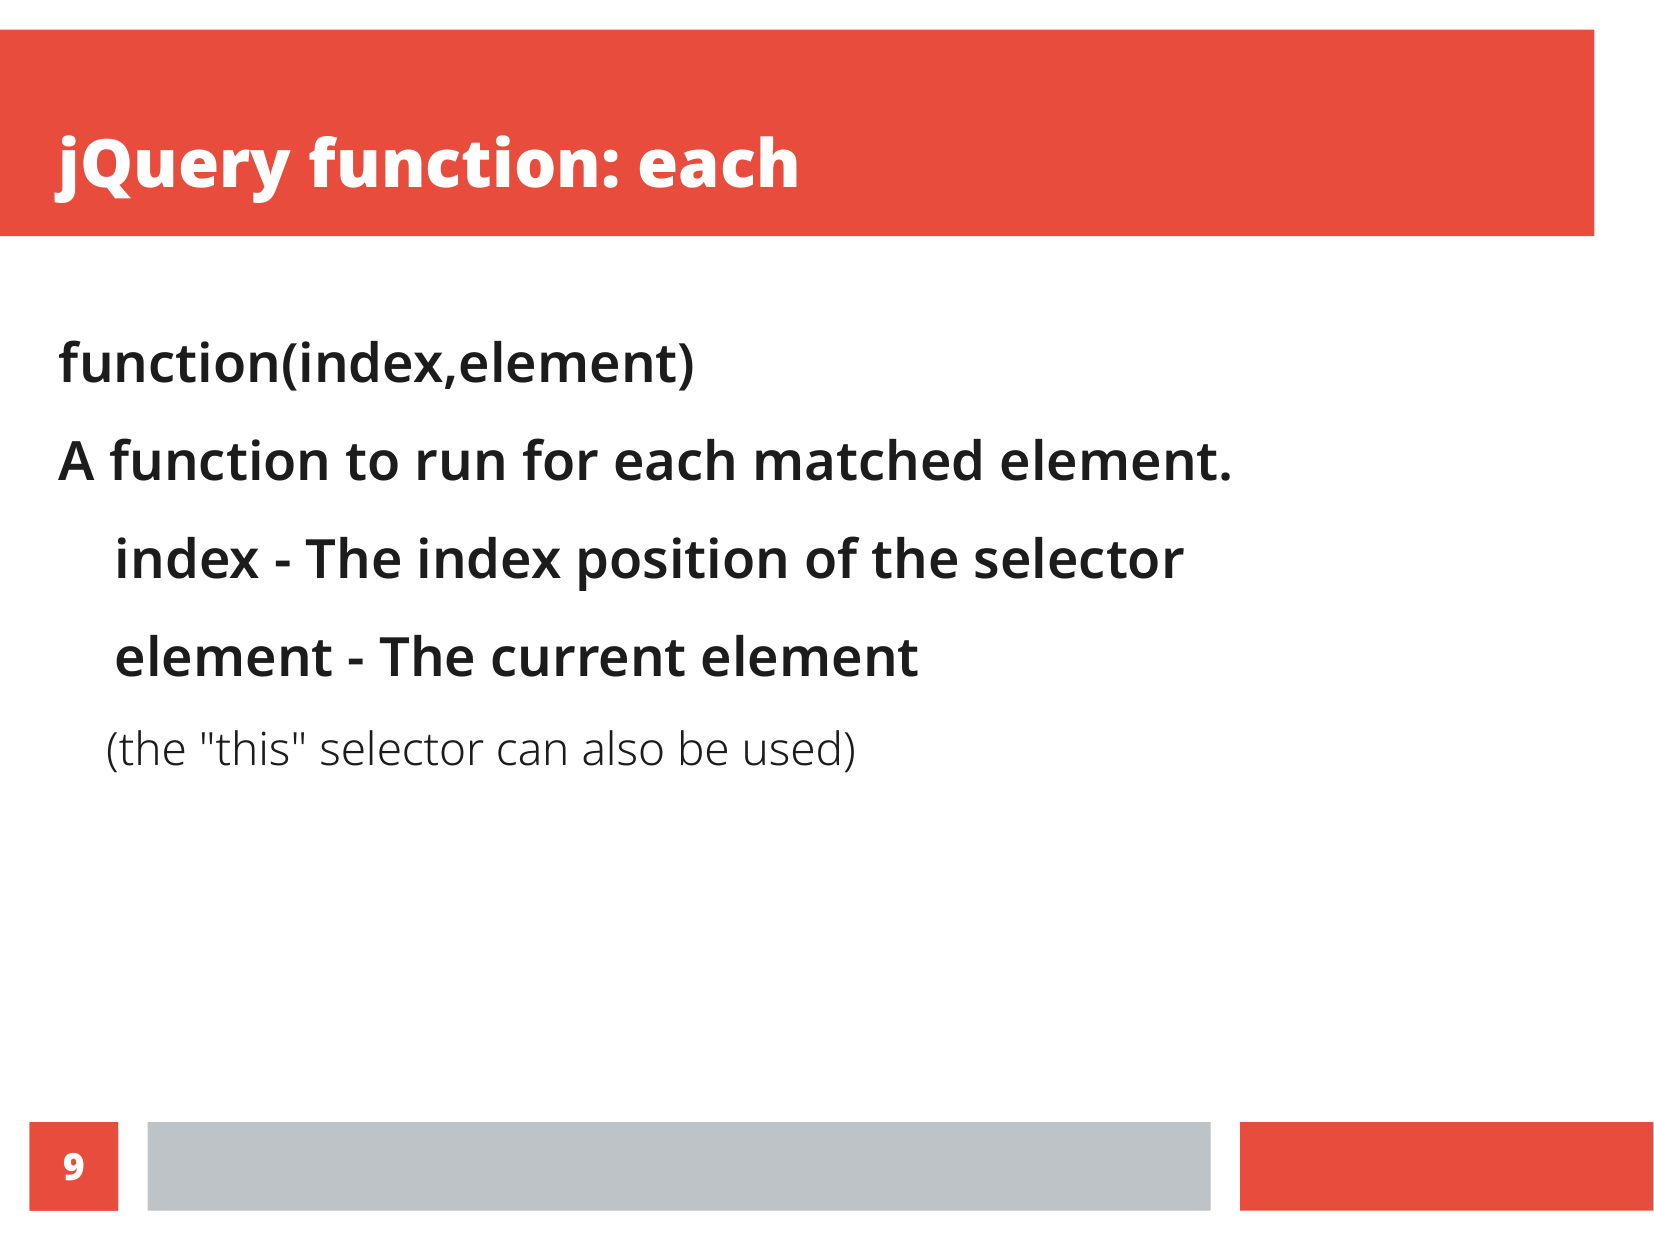

# jQuery function: each
function(index,element)
A function to run for each matched element.
 index - The index position of the selector
 element - The current element
(the "this" selector can also be used)
9